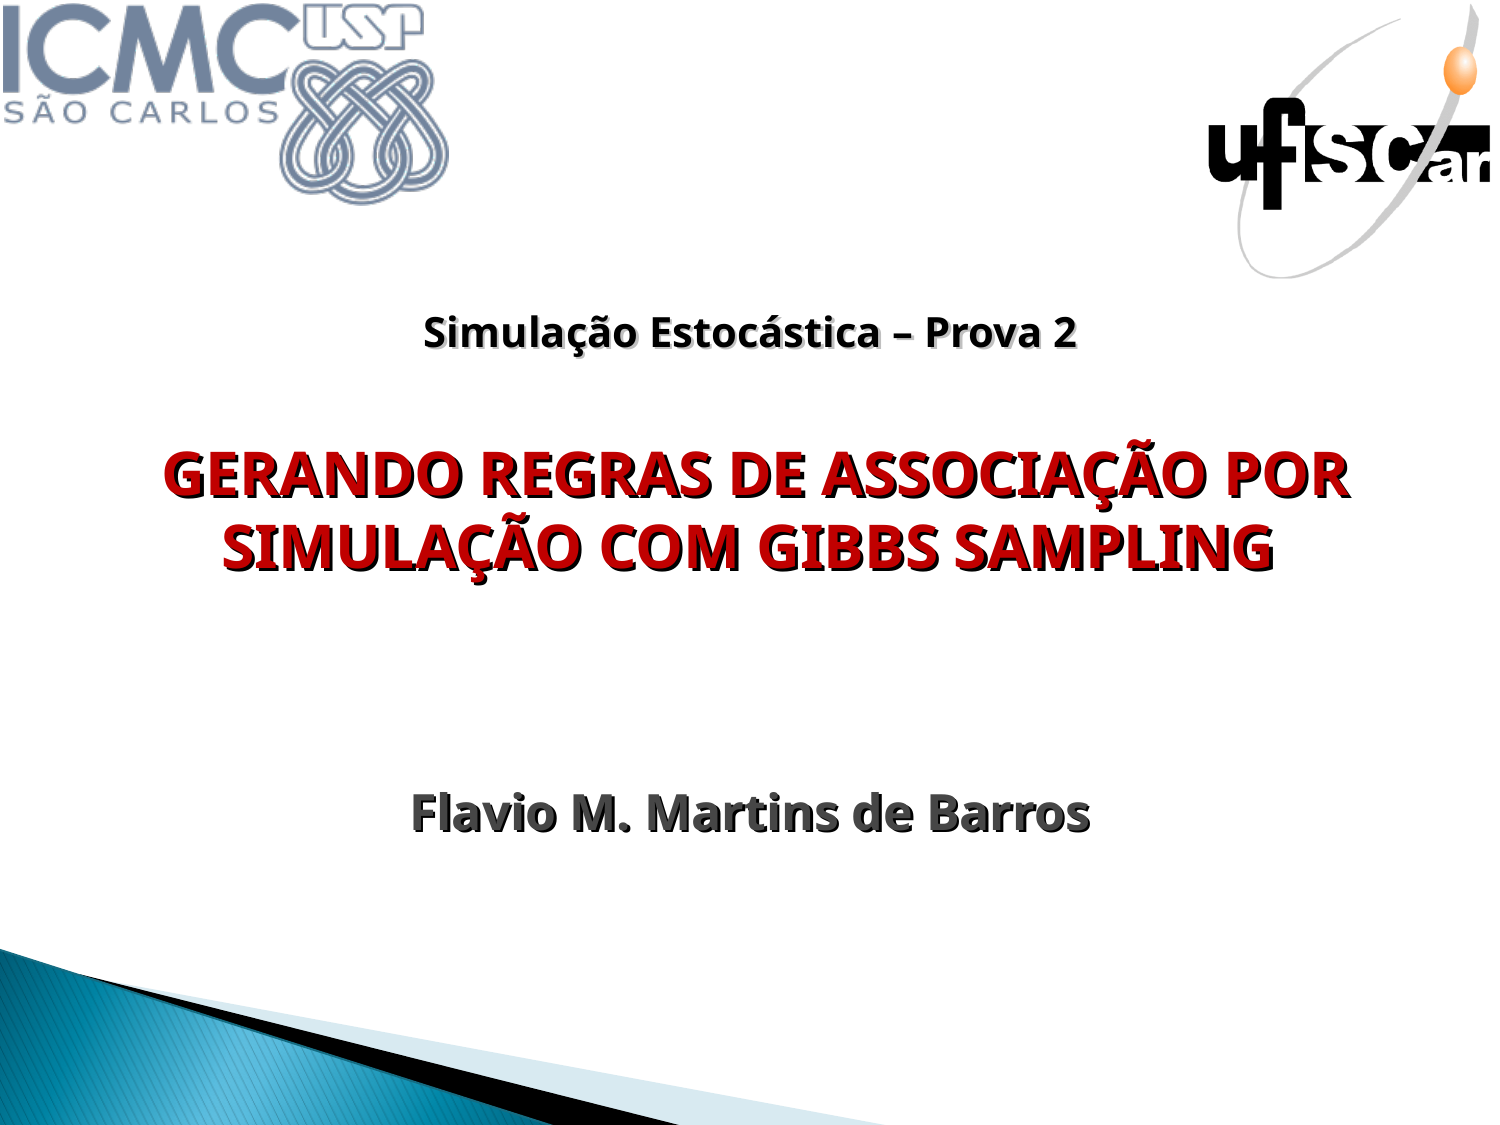

# Simulação Estocástica – Prova 2 GERANDO REGRAS DE ASSOCIAÇÃO POR SIMULAÇÃO COM GIBBS SAMPLING Flavio M. Martins de Barros